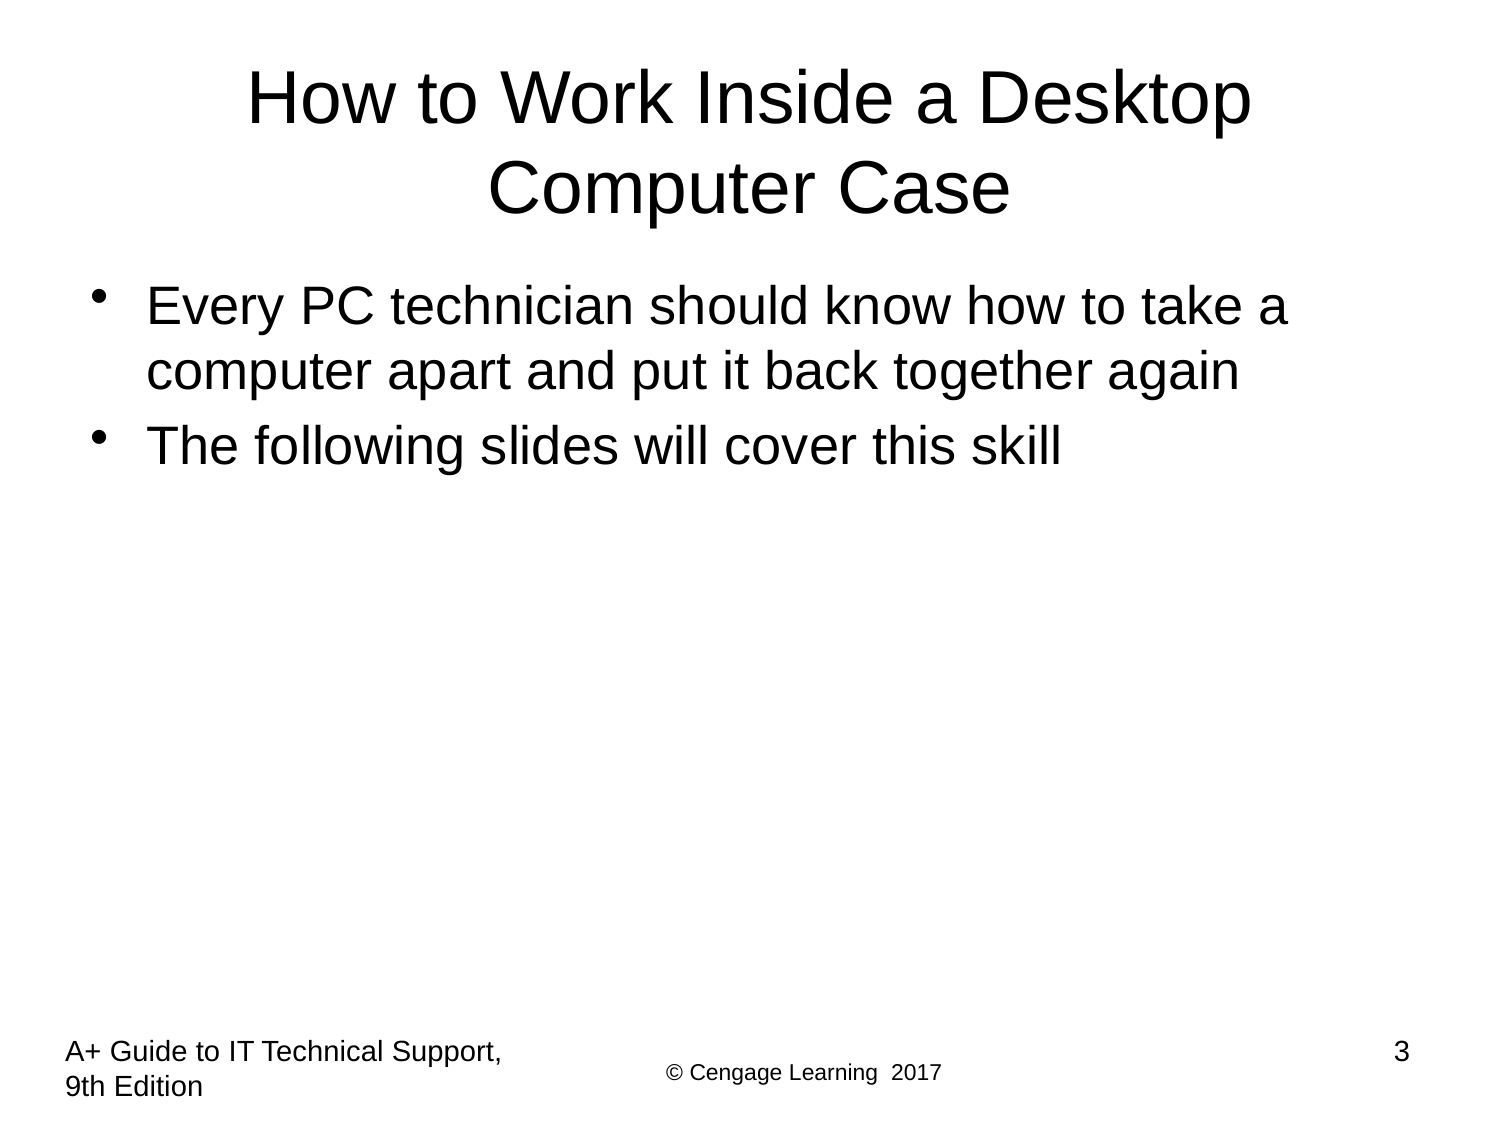

# How to Work Inside a Desktop Computer Case
Every PC technician should know how to take a computer apart and put it back together again
The following slides will cover this skill
A+ Guide to IT Technical Support, 9th Edition